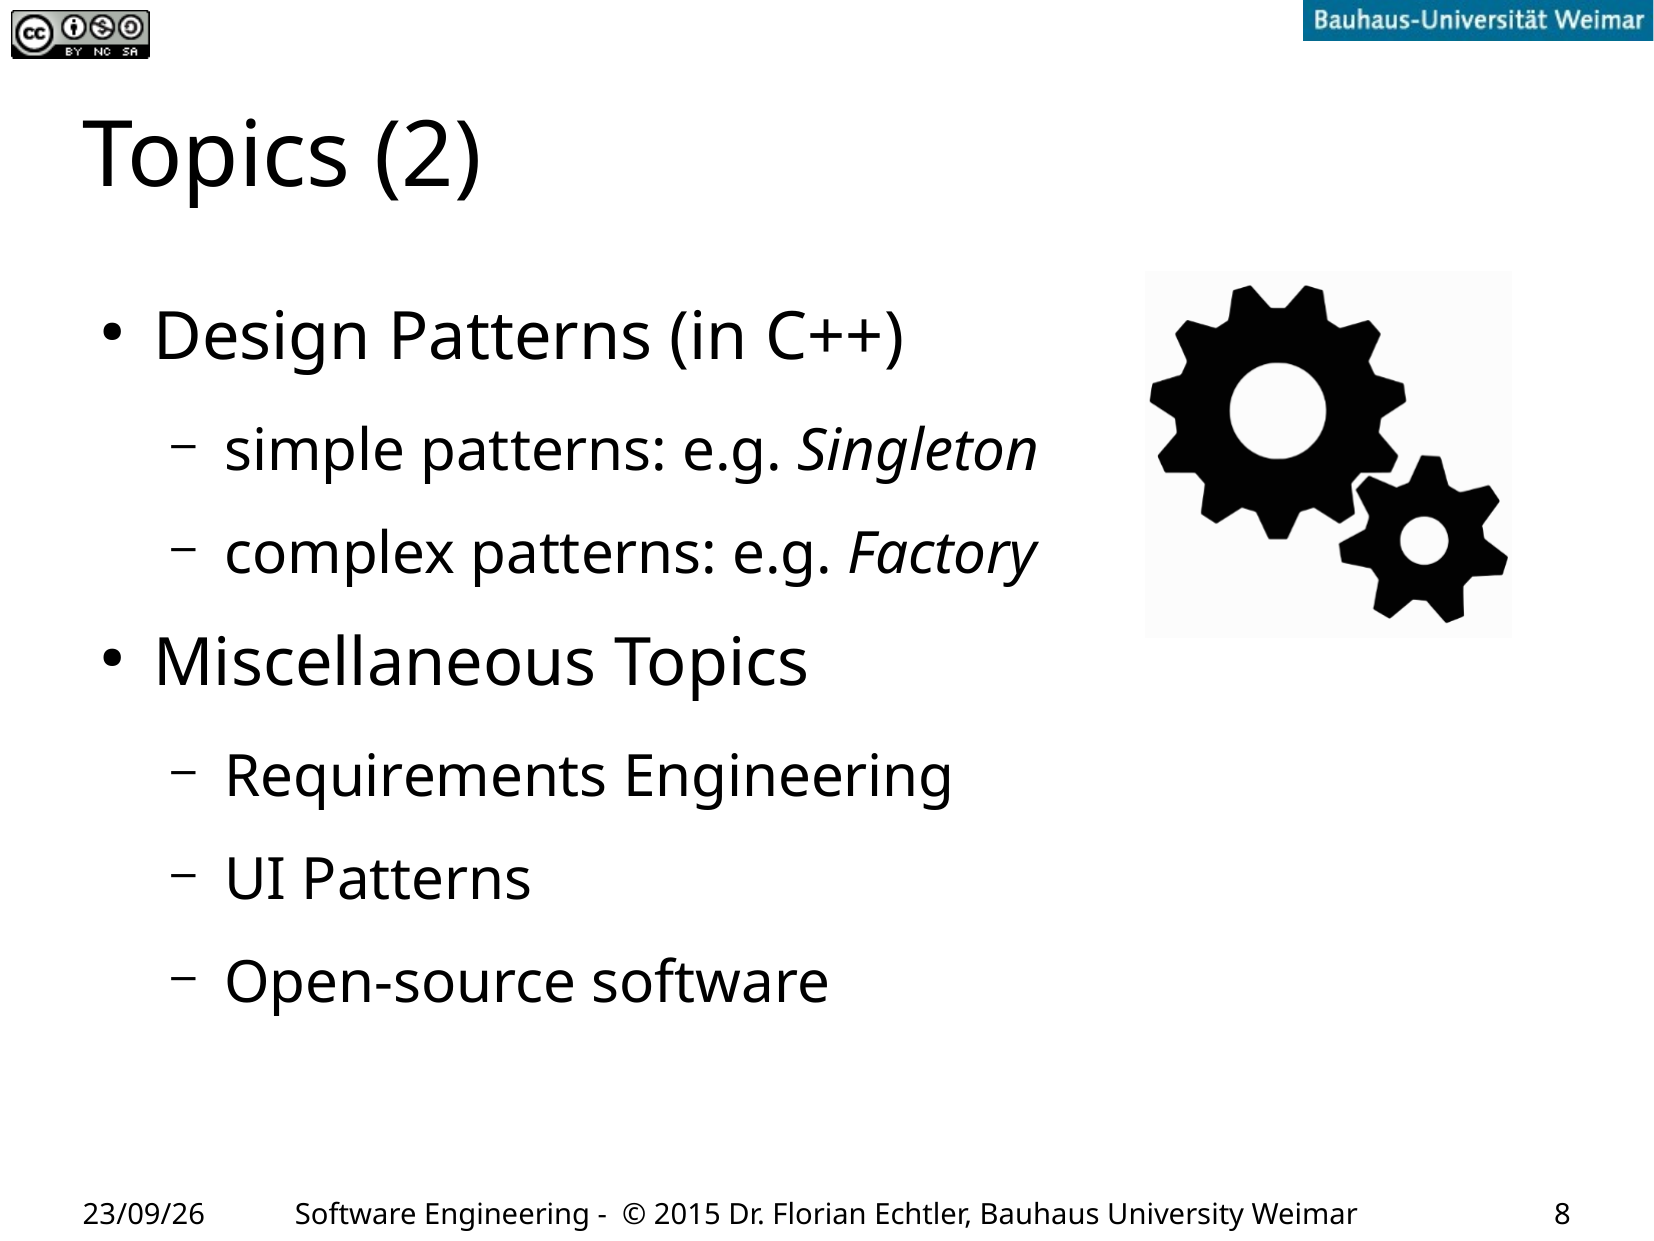

# Topics (2)
Design Patterns (in C++)
simple patterns: e.g. Singleton
complex patterns: e.g. Factory
Miscellaneous Topics
Requirements Engineering
UI Patterns
Open-source software
Software Engineering - © 2015 Dr. Florian Echtler, Bauhaus University Weimar
8